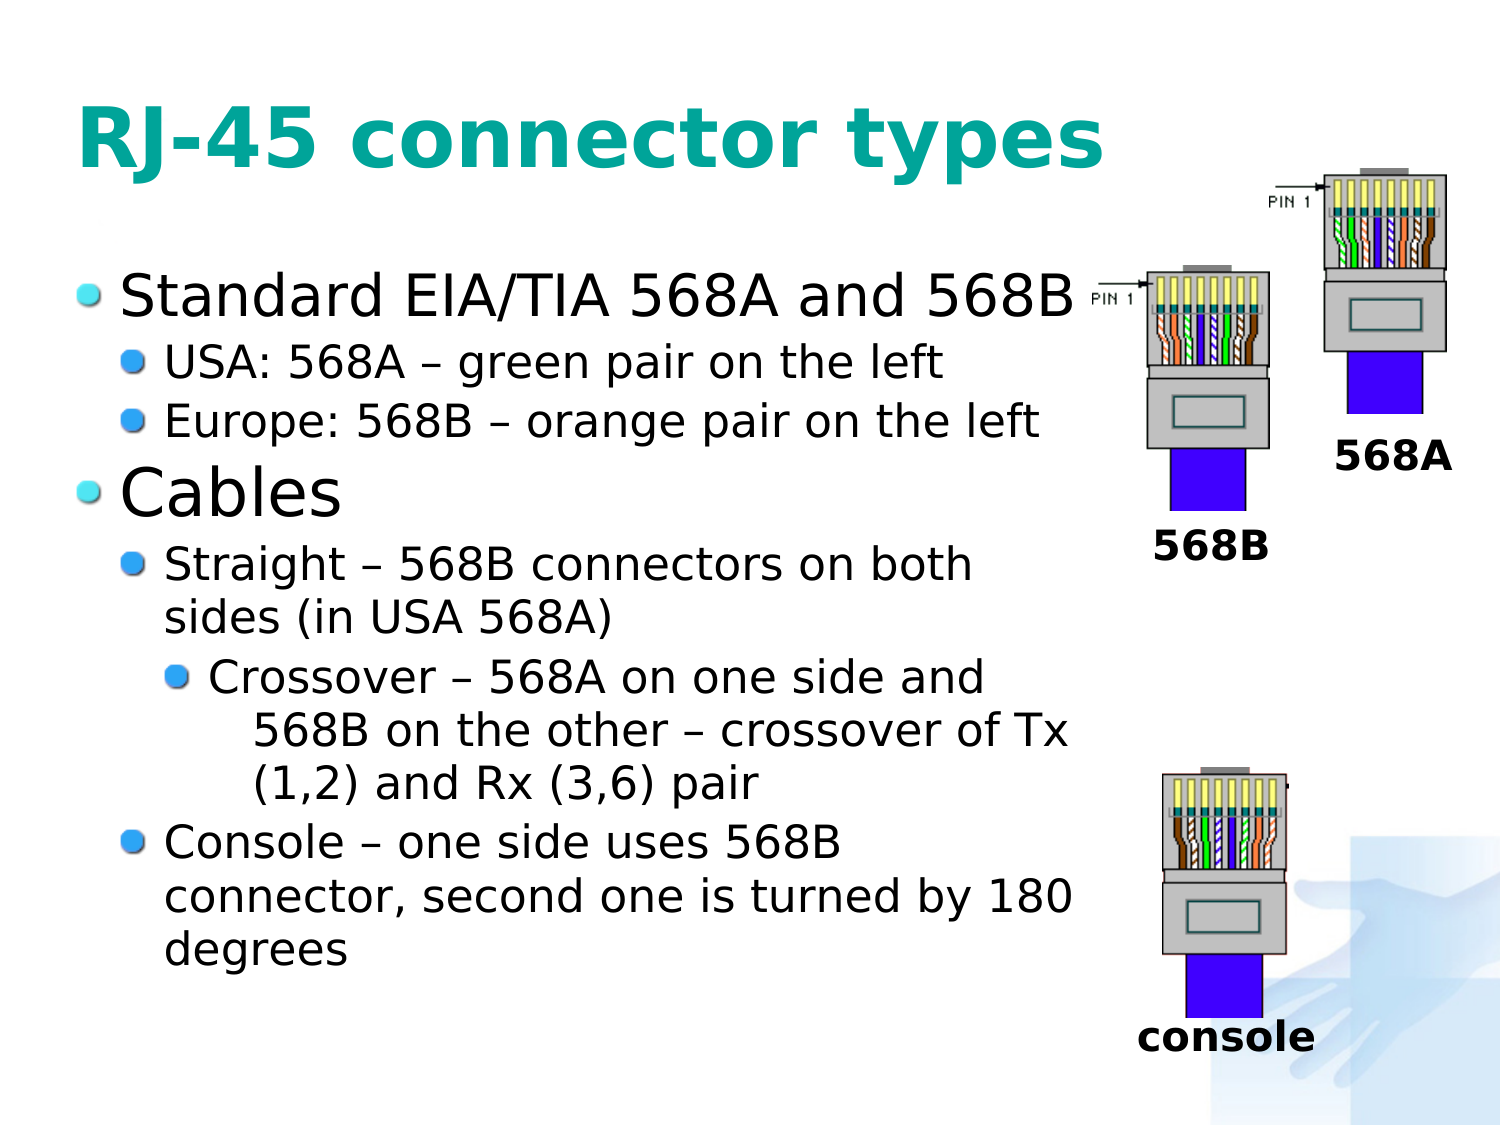

# RJ-45 connector types
Standard EIA/TIA 568A and 568B
USA: 568A – green pair on the left
Europe: 568B – orange pair on the left
Cables
Straight – 568B connectors on both sides (in USA 568A)
Crossover – 568A on one side and 568B on the other – crossover of Tx (1,2) and Rx (3,6) pair
Console – one side uses 568B connector, second one is turned by 180 degrees
568A
568B
console